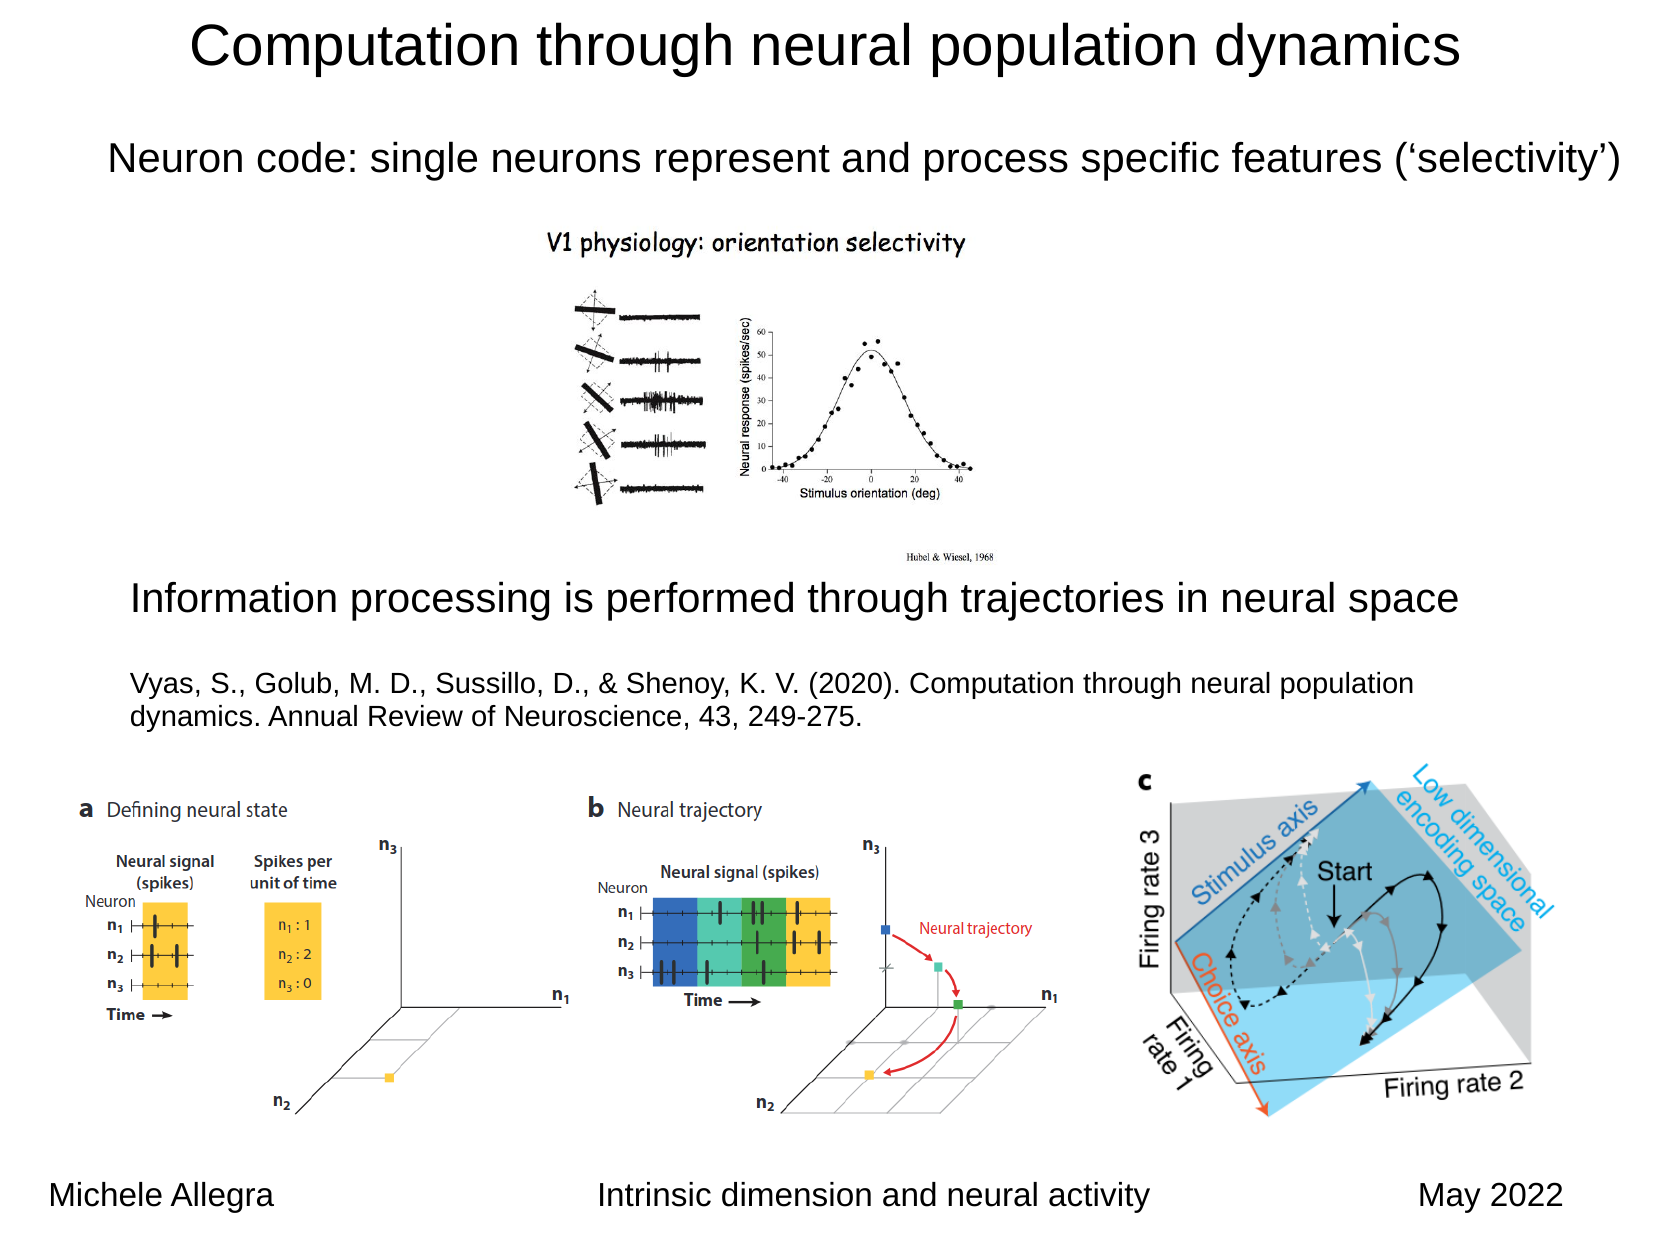

# Computation through neural population dynamics
Neuron code: single neurons represent and process specific features (‘selectivity’)
Information processing is performed through trajectories in neural space
Vyas, S., Golub, M. D., Sussillo, D., & Shenoy, K. V. (2020). Computation through neural population dynamics. Annual Review of Neuroscience, 43, 249-275.
Michele Allegra Intrinsic dimension and neural activity May 2022